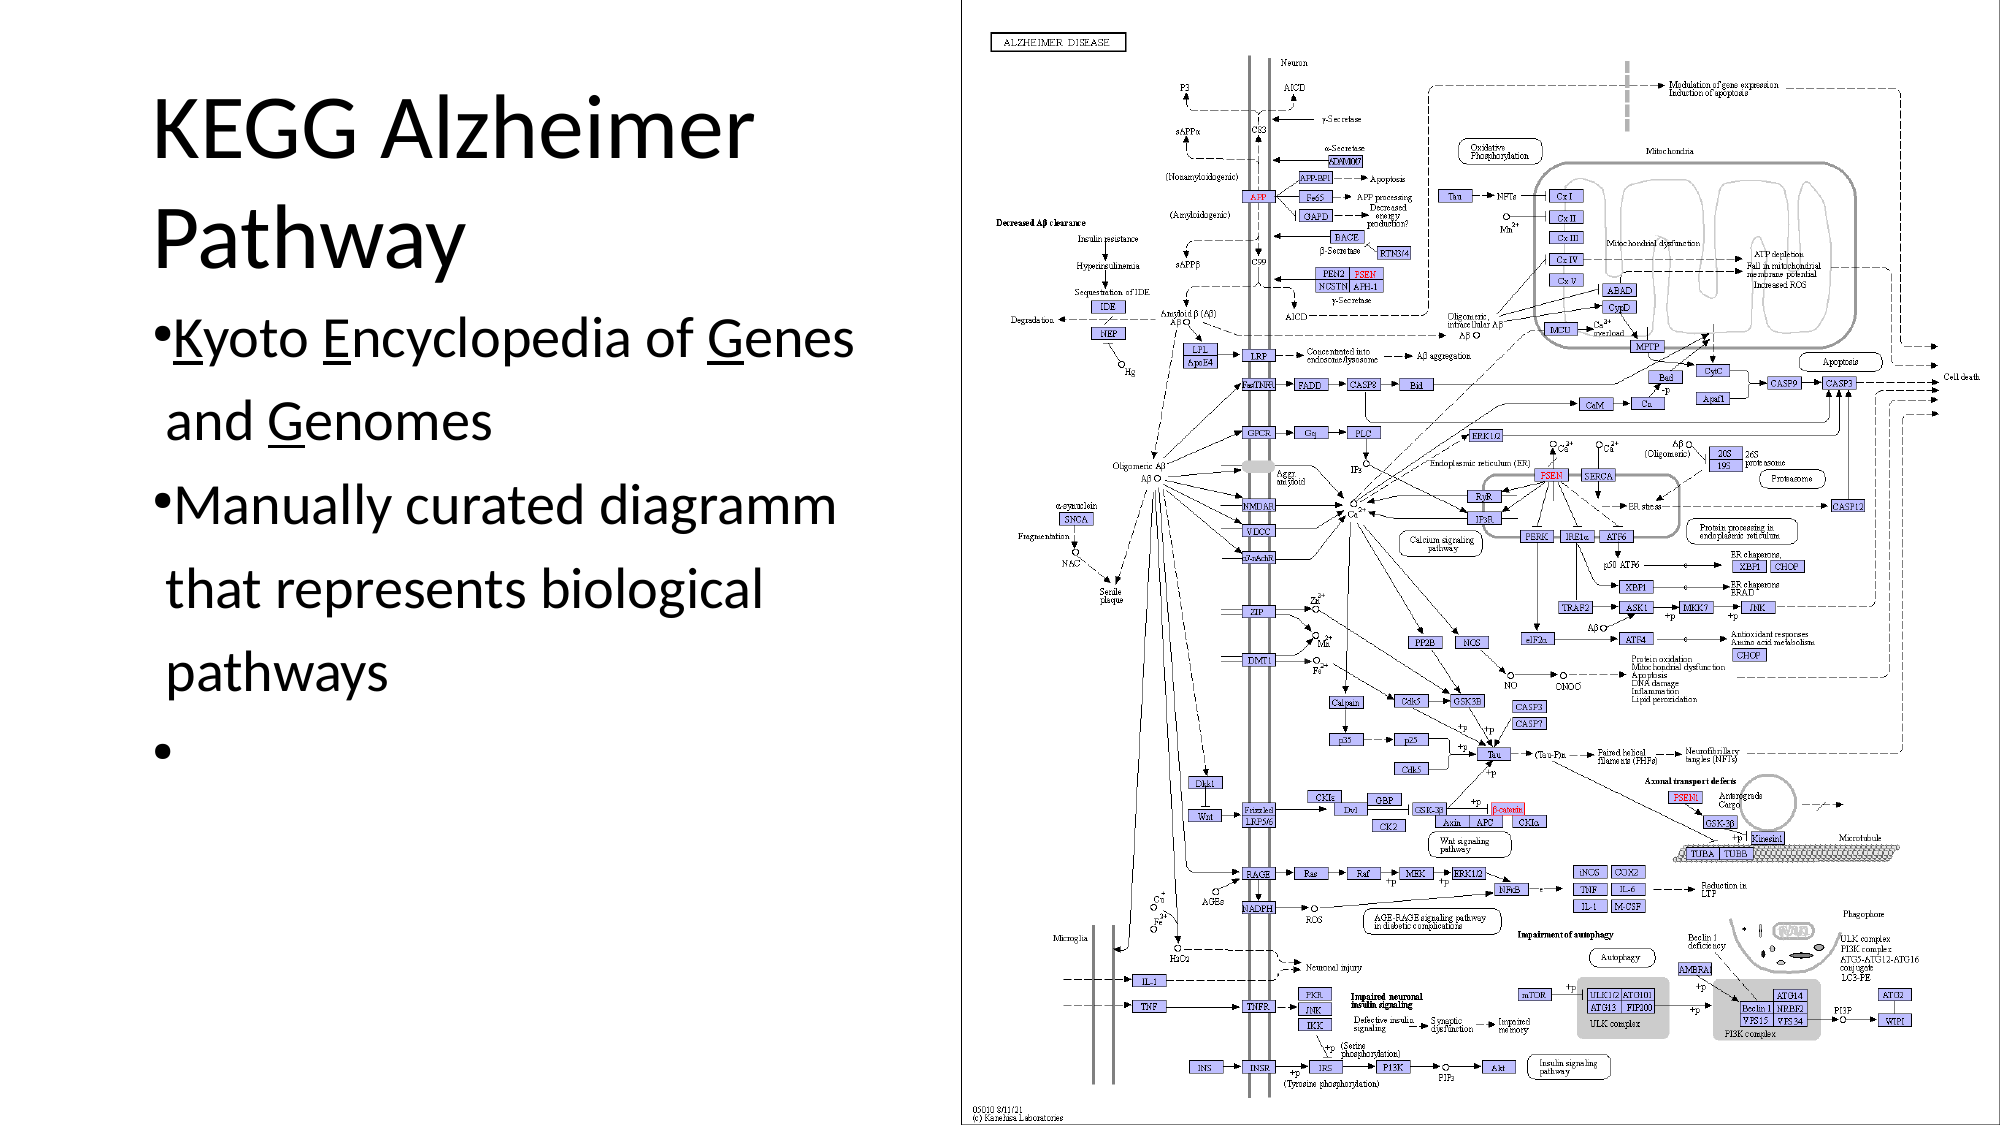

# KEGG Alzheimer Pathway
Kyoto Encyclopedia of Genes
 and Genomes
Manually curated diagramm
 that represents biological
 pathways